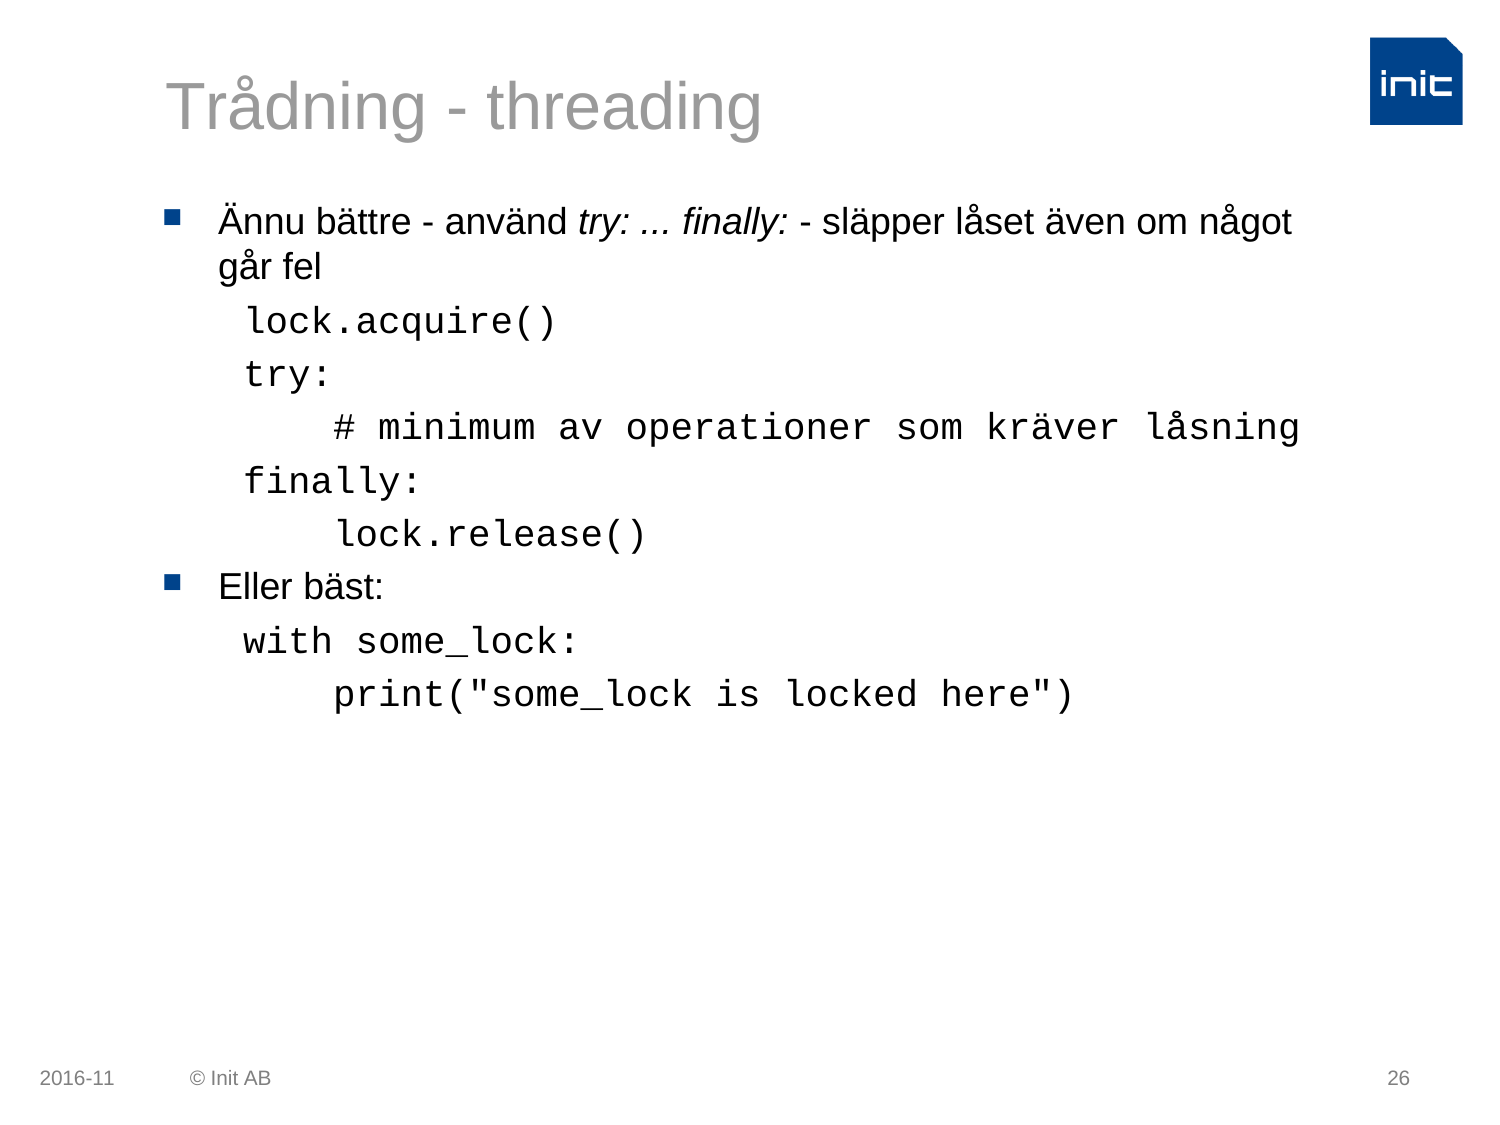

Trådning - threading
Ännu bättre - använd try: ... finally: - släpper låset även om något går fel
lock.acquire()
try:
 # minimum av operationer som kräver låsning
finally:
 lock.release()
Eller bäst:
with some_lock:
 print("some_lock is locked here")
2016-11
© Init AB